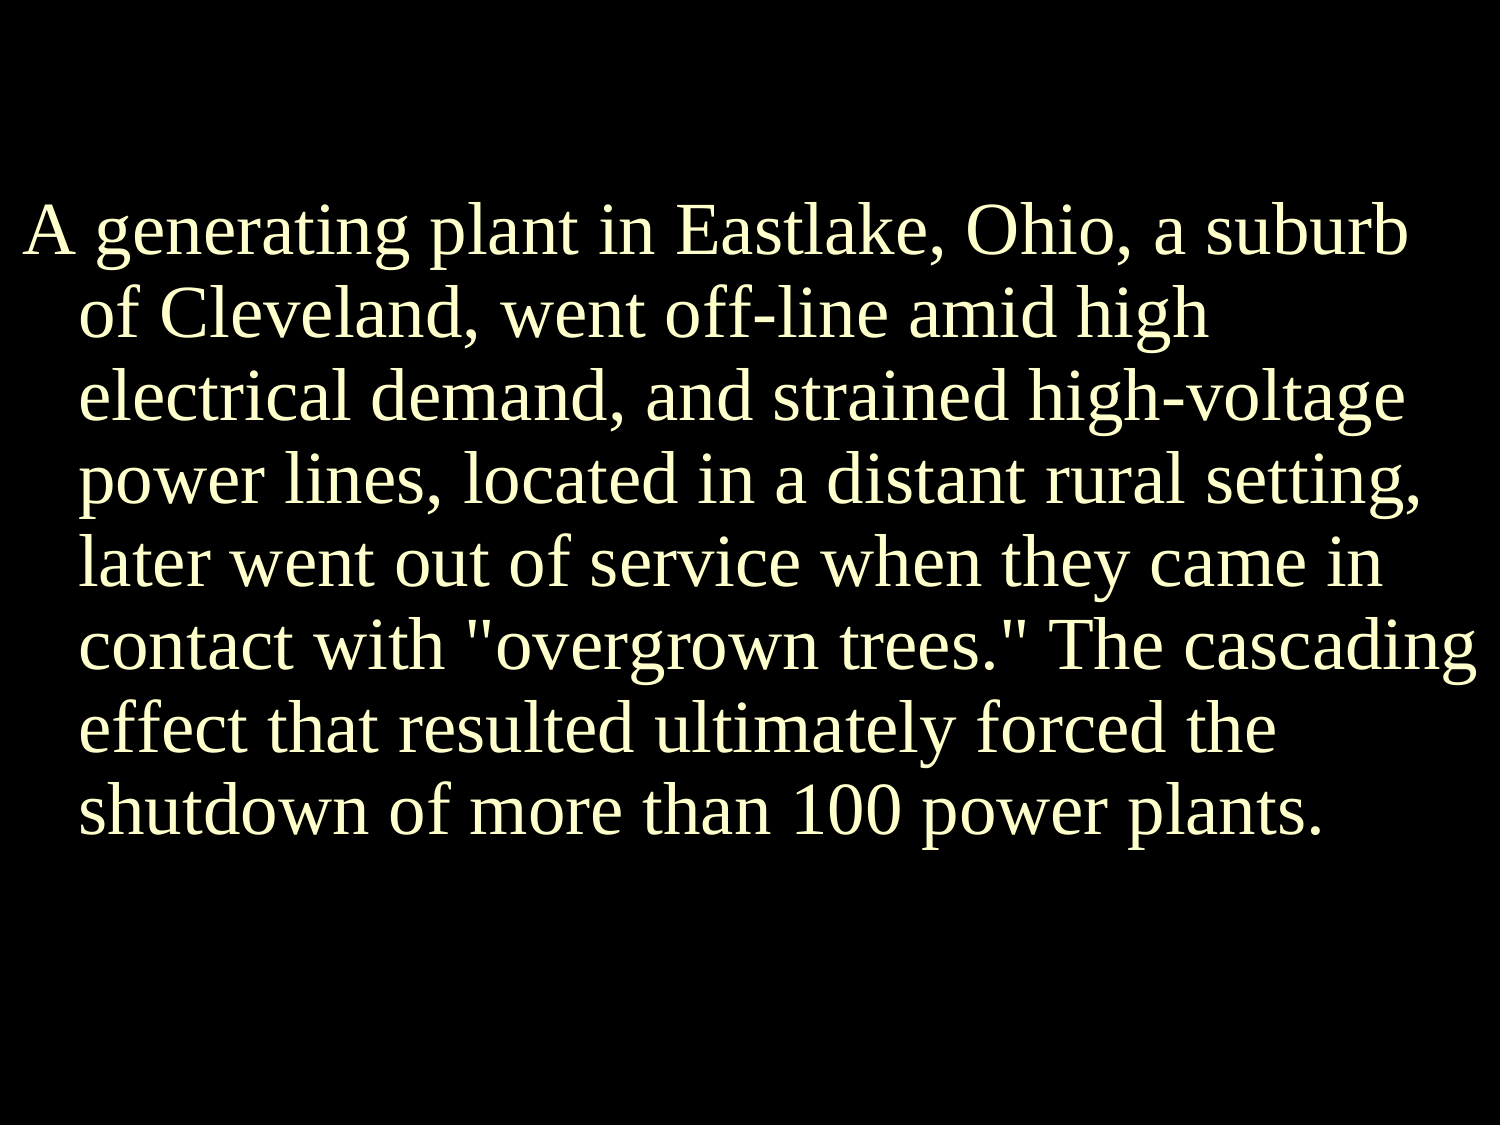

# A generating plant in Eastlake, Ohio, a suburb of Cleveland, went off-line amid high electrical demand, and strained high-voltage power lines, located in a distant rural setting, later went out of service when they came in contact with "overgrown trees." The cascading effect that resulted ultimately forced the shutdown of more than 100 power plants.